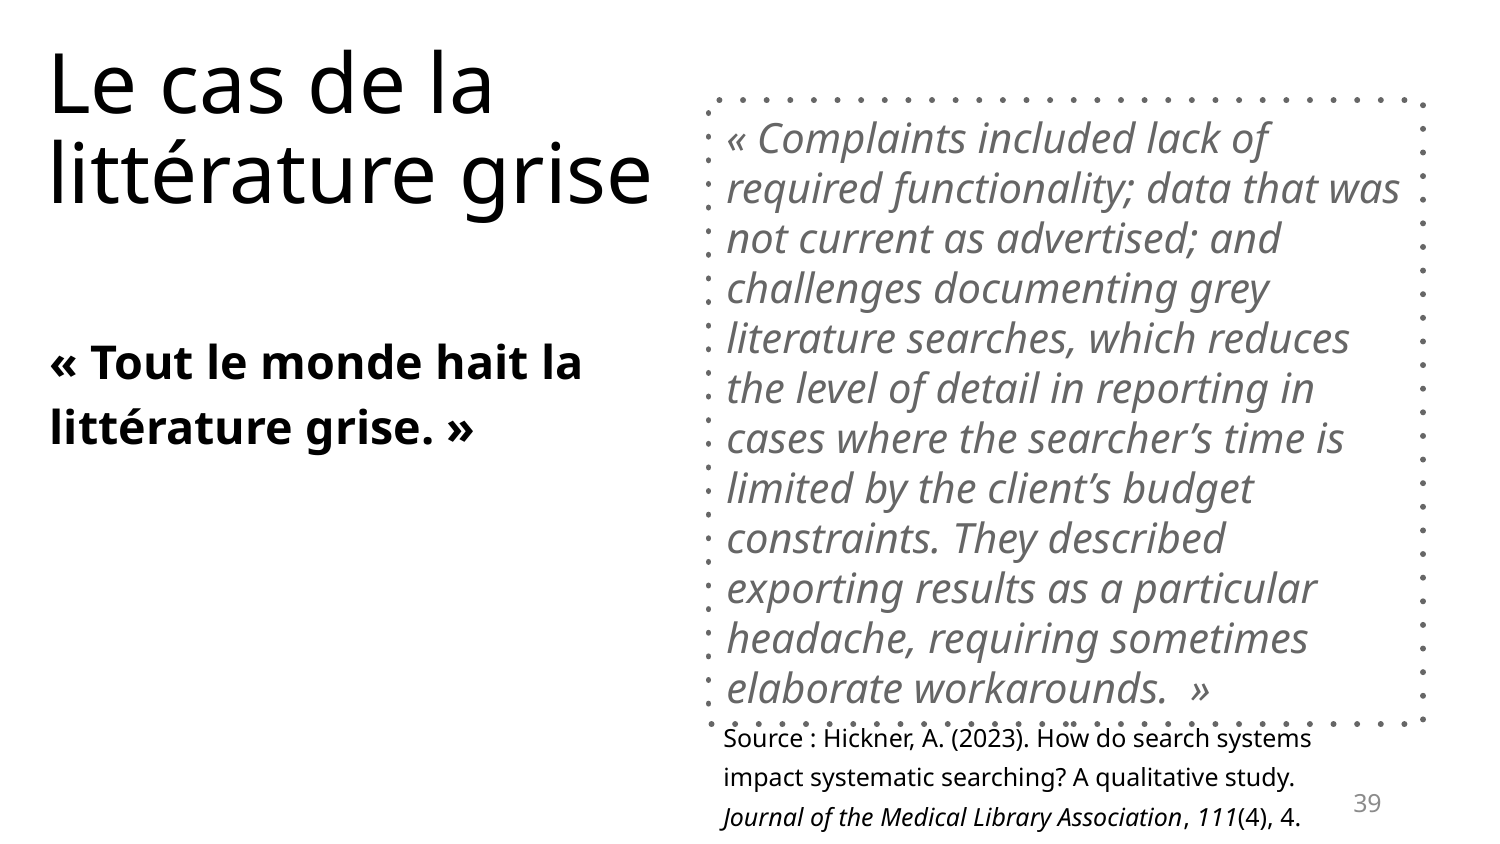

Le cas de la littérature grise
« Complaints included lack of required functionality; data that was not current as advertised; and challenges documenting grey literature searches, which reduces the level of detail in reporting in cases where the searcher’s time is limited by the client’s budget constraints. They described exporting results as a particular headache, requiring sometimes elaborate workarounds.  »
# « Tout le monde hait la littérature grise. »
Source : Hickner, A. (2023). How do search systems impact systematic searching? A qualitative study. Journal of the Medical Library Association, 111(4), 4. https://doi.org/10.5195/jmla.2023.1647
39